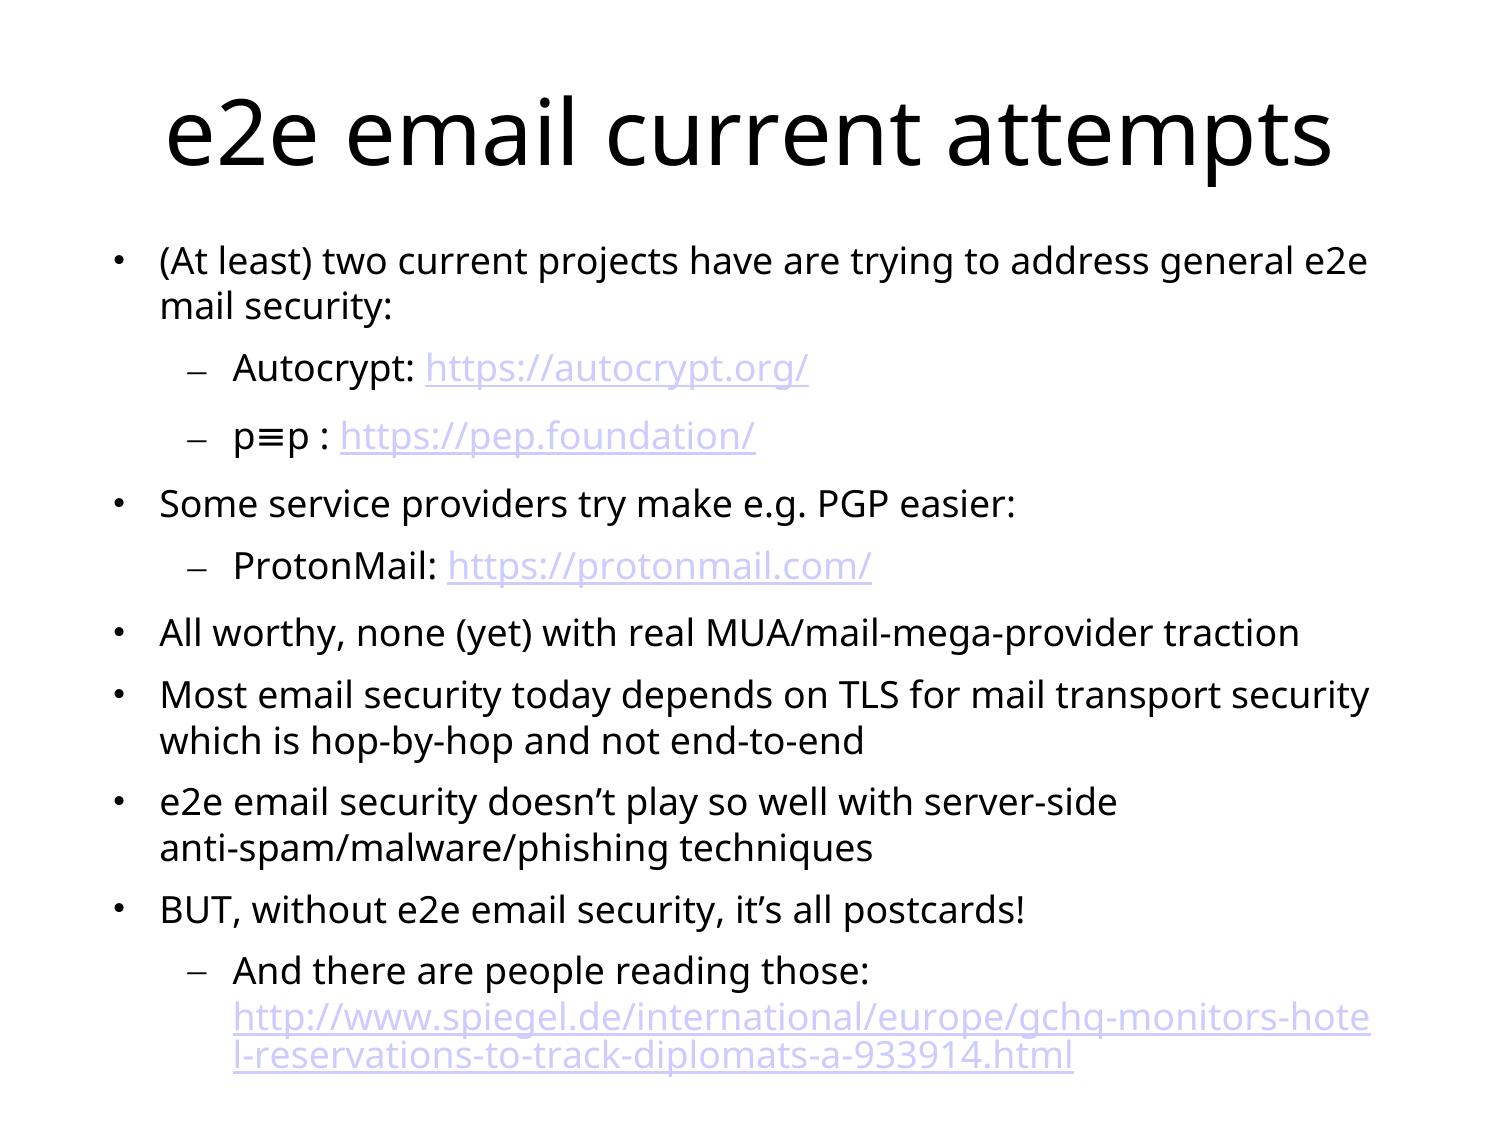

e2e email current attempts
(At least) two current projects have are trying to address general e2e mail security:
Autocrypt: https://autocrypt.org/
p≡p : https://pep.foundation/
 	Some service providers try make e.g. PGP easier:
ProtonMail: https://protonmail.com/
All worthy, none (yet) with real MUA/mail-mega-provider traction
Most email security today depends on TLS for mail transport security which is hop-by-hop and not end-to-end
e2e email security doesn’t play so well with server-side anti-spam/malware/phishing techniques
BUT, without e2e email security, it’s all postcards!
And there are people reading those: http://www.spiegel.de/international/europe/gchq-monitors-hotel-reservations-to-track-diplomats-a-933914.html